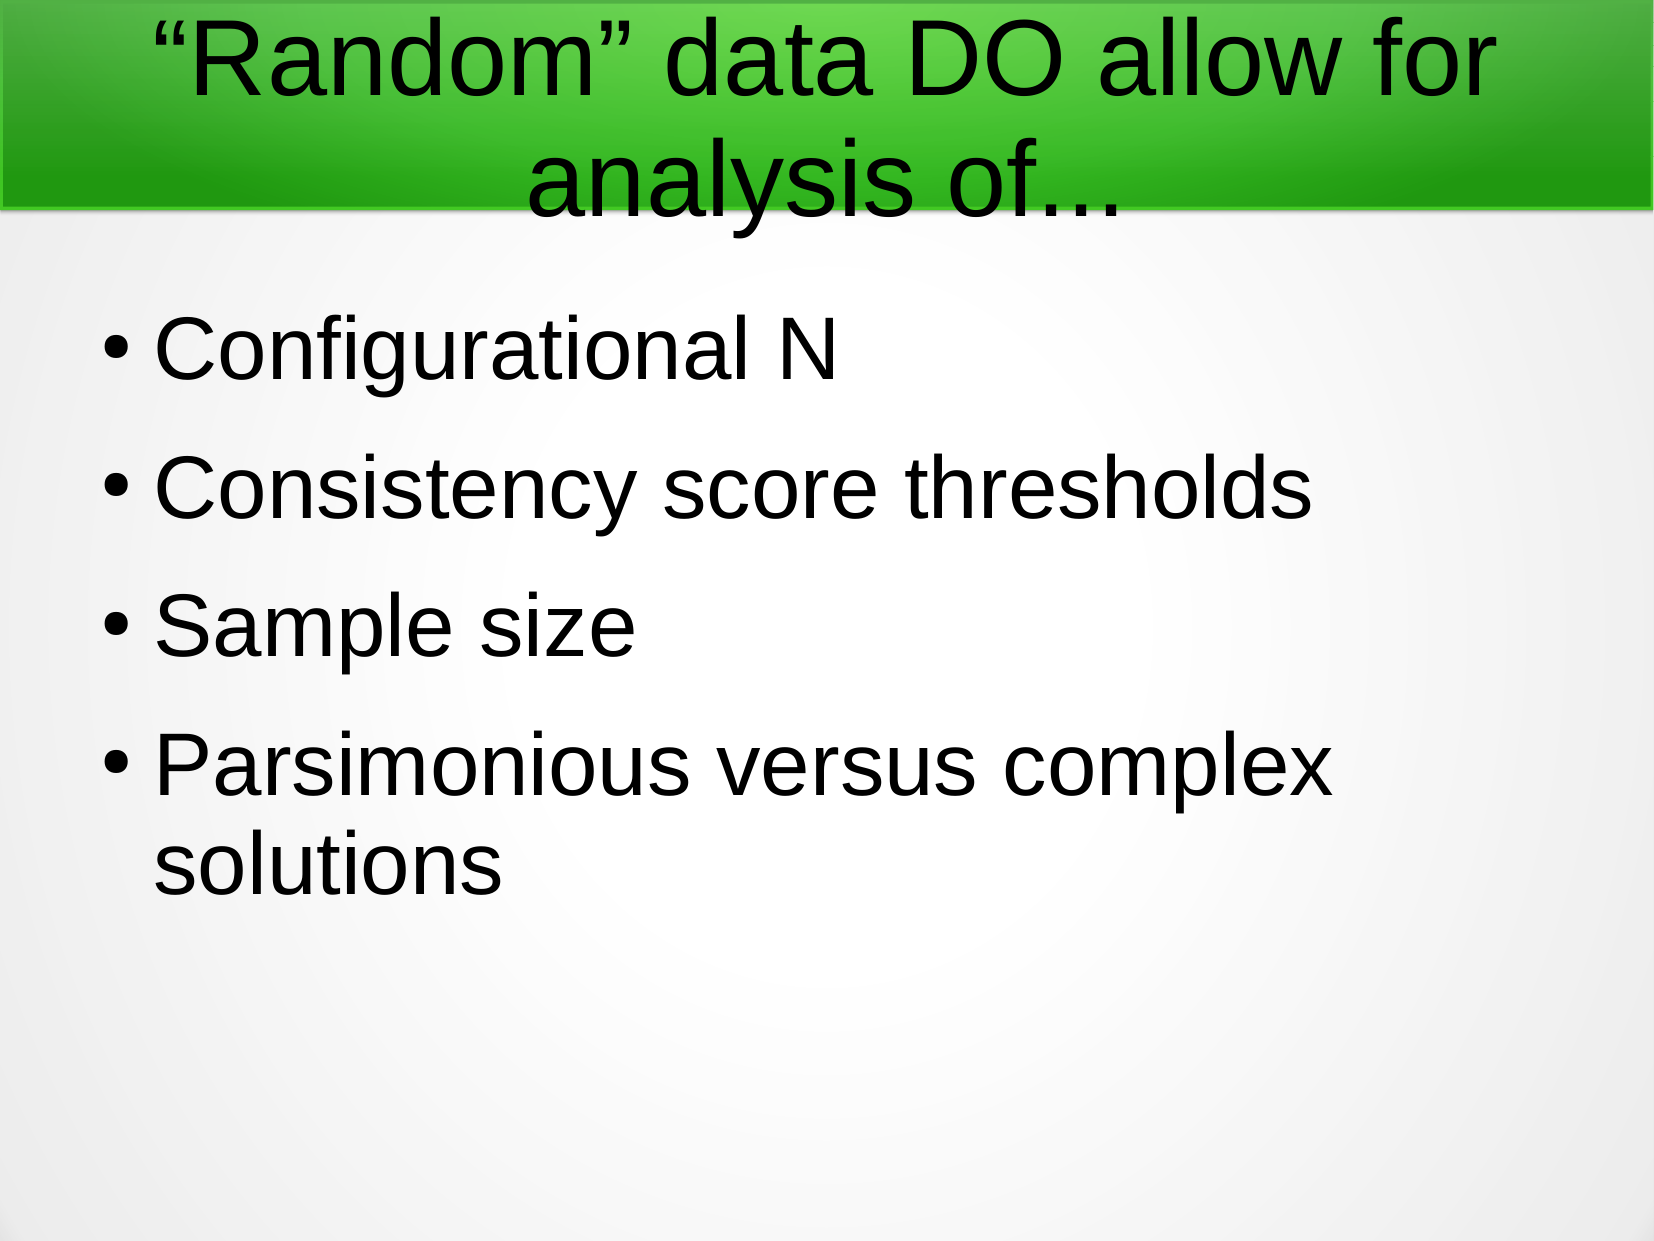

# “Random” data DO allow for analysis of...
Configurational N
Consistency score thresholds
Sample size
Parsimonious versus complex solutions